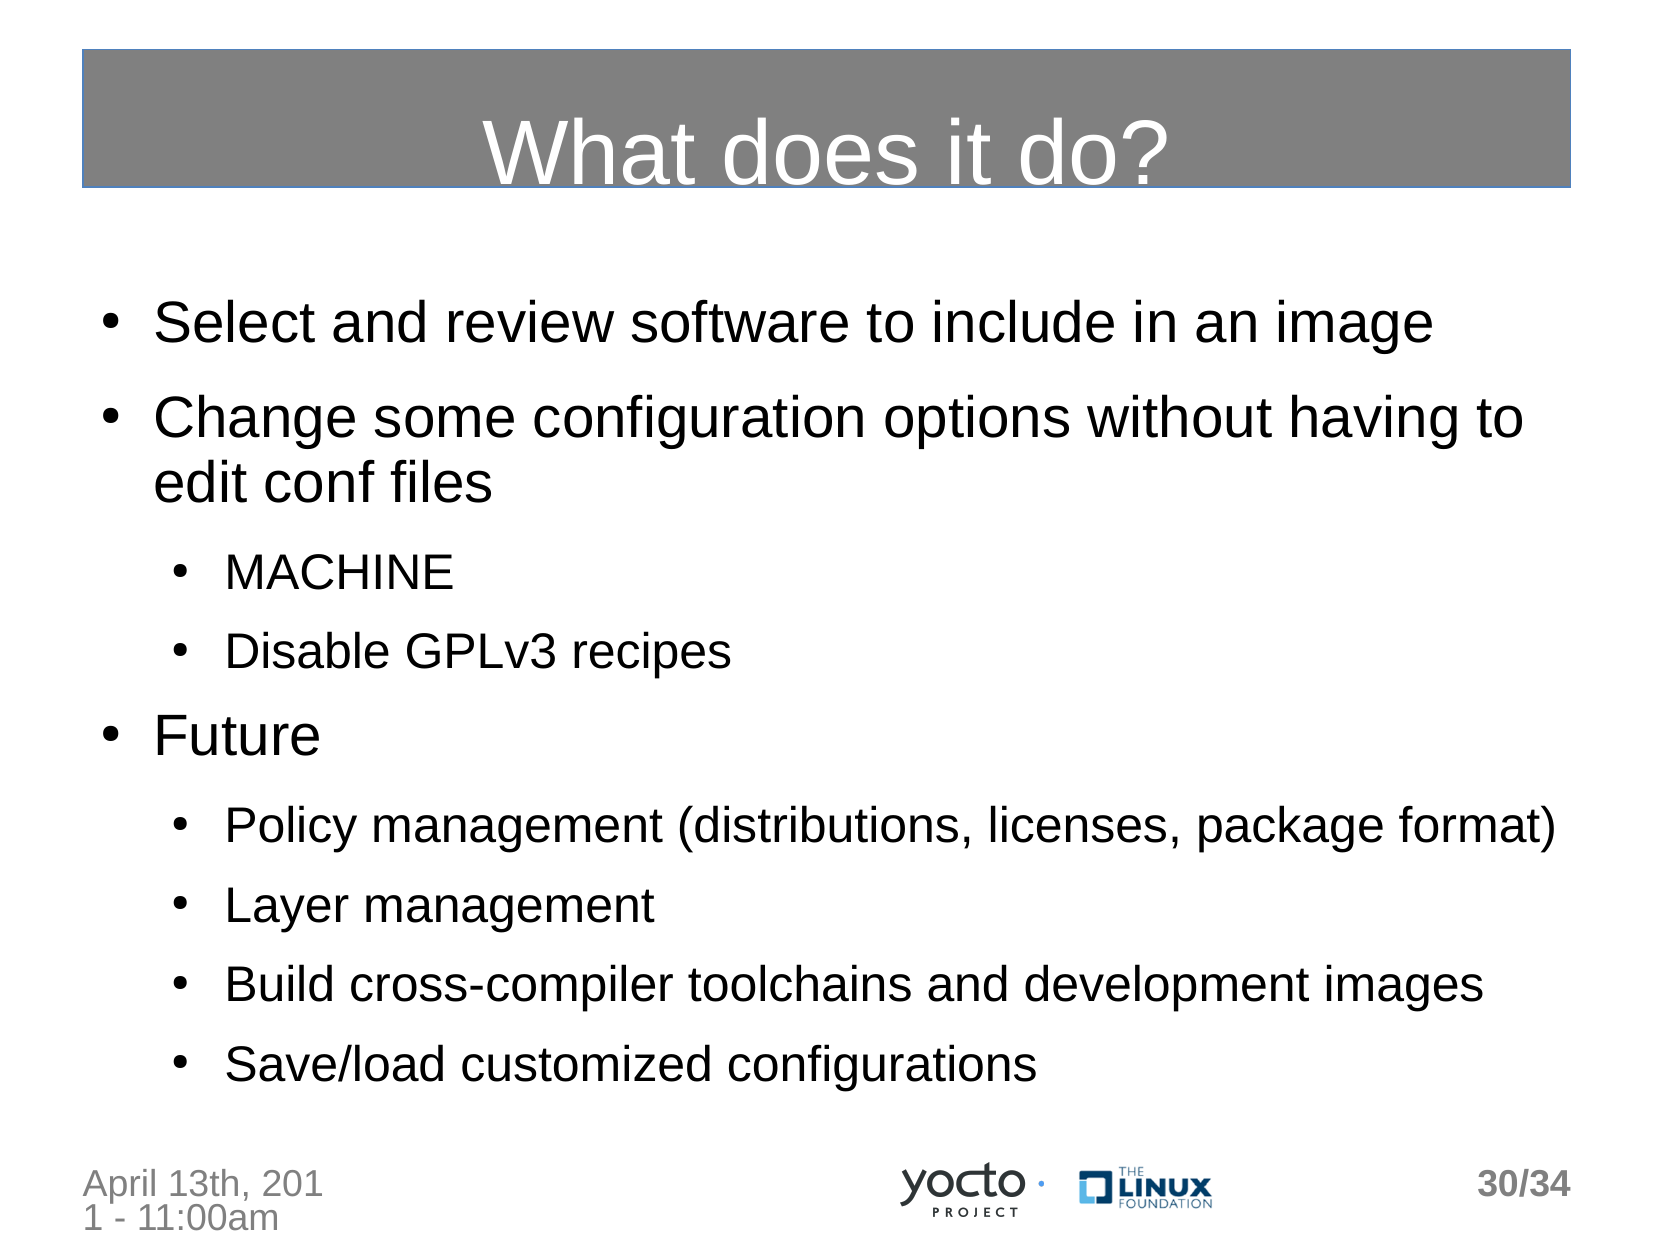

# What does it do?
Select and review software to include in an image
Change some configuration options without having to edit conf files
MACHINE
Disable GPLv3 recipes
Future
Policy management (distributions, licenses, package format)
Layer management
Build cross-compiler toolchains and development images
Save/load customized configurations
April 13th, 2011 - 11:00am
30